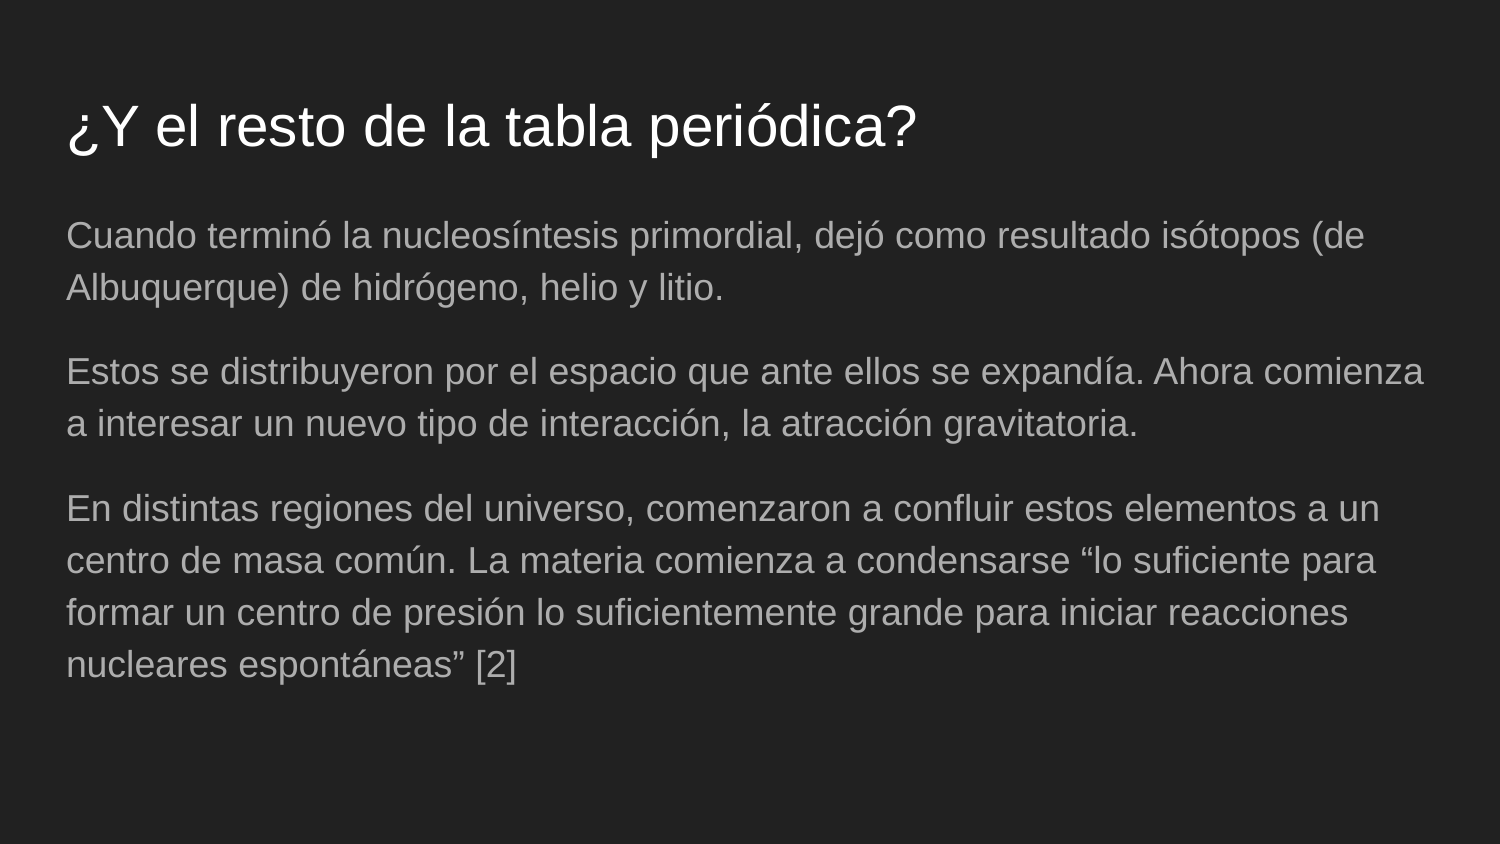

# ¿Y el resto de la tabla periódica?
Cuando terminó la nucleosíntesis primordial, dejó como resultado isótopos (de Albuquerque) de hidrógeno, helio y litio.
Estos se distribuyeron por el espacio que ante ellos se expandía. Ahora comienza a interesar un nuevo tipo de interacción, la atracción gravitatoria.
En distintas regiones del universo, comenzaron a confluir estos elementos a un centro de masa común. La materia comienza a condensarse “lo suficiente para formar un centro de presión lo suficientemente grande para iniciar reacciones nucleares espontáneas” [2]